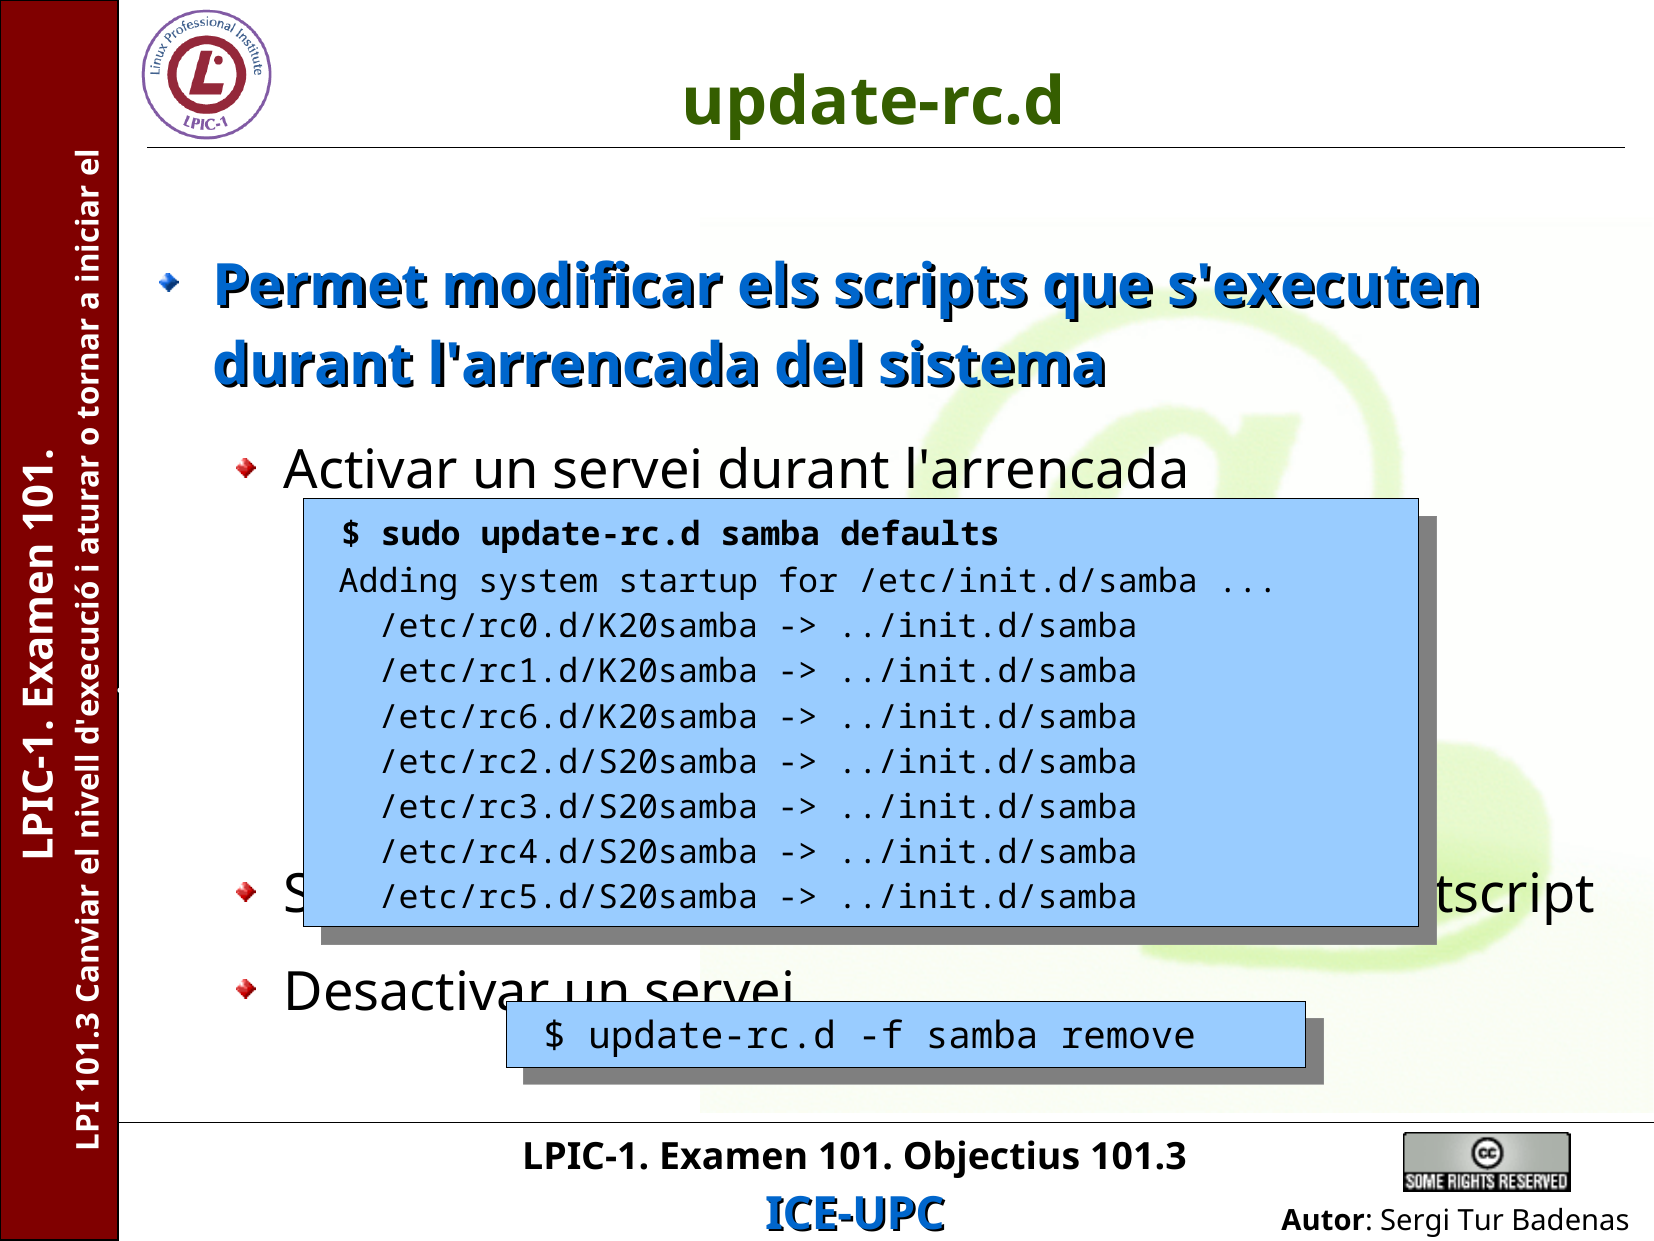

# update-rc.d
Permet modificar els scripts que s'executen durant l'arrencada del sistema
Activar un servei durant l'arrencada
S'utilitzen els nivells per defecte indicats al initscript
Desactivar un servei
 $ sudo update-rc.d samba defaults
 Adding system startup for /etc/init.d/samba ...
 /etc/rc0.d/K20samba -> ../init.d/samba
 /etc/rc1.d/K20samba -> ../init.d/samba
 /etc/rc6.d/K20samba -> ../init.d/samba
 /etc/rc2.d/S20samba -> ../init.d/samba
 /etc/rc3.d/S20samba -> ../init.d/samba
 /etc/rc4.d/S20samba -> ../init.d/samba
 /etc/rc5.d/S20samba -> ../init.d/samba
 $ update-rc.d -f samba remove